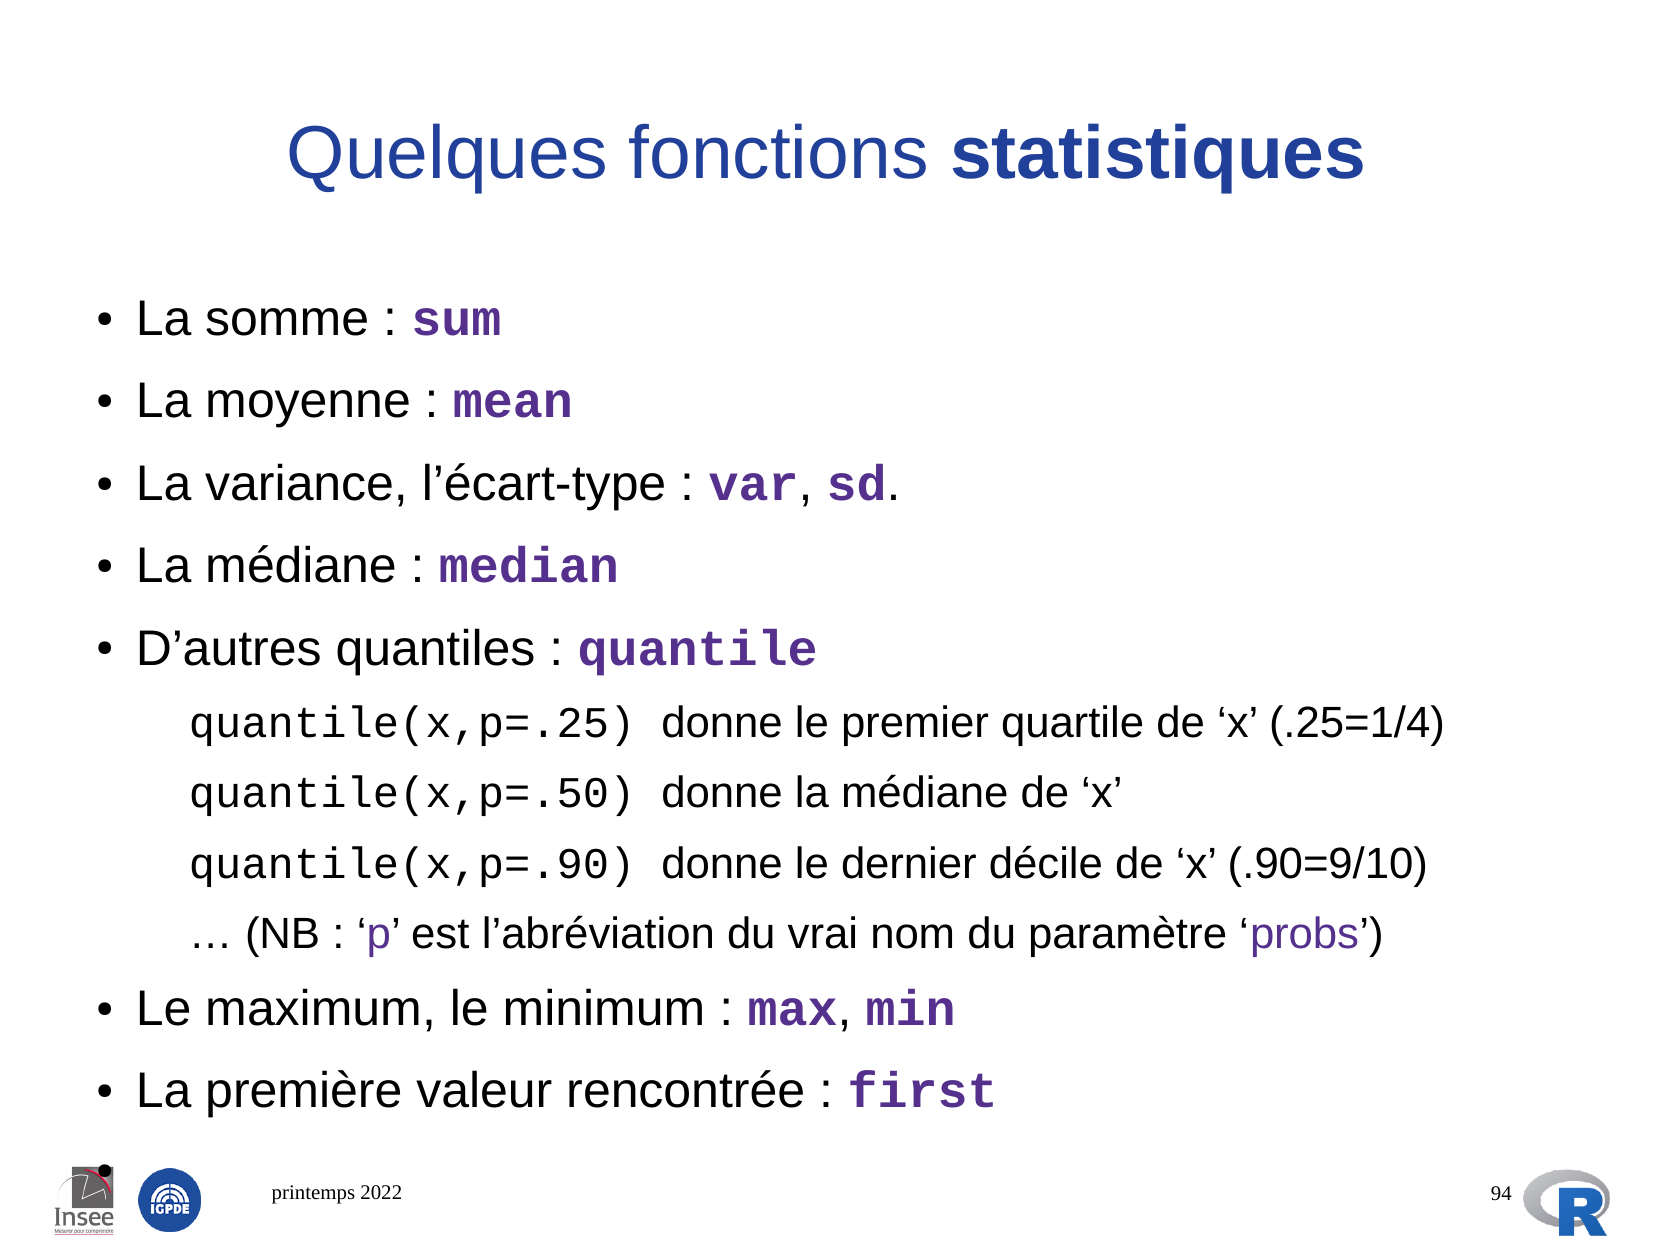

# Quelques fonctions statistiques
La somme : sum
La moyenne : mean
La variance, l’écart-type : var, sd.
La médiane : median
D’autres quantiles : quantile
quantile(x,p=.25) donne le premier quartile de ‘x’ (.25=1/4)
quantile(x,p=.50) donne la médiane de ‘x’
quantile(x,p=.90) donne le dernier décile de ‘x’ (.90=9/10)
… (NB : ‘p’ est l’abréviation du vrai nom du paramètre ‘probs’)
Le maximum, le minimum : max, min
La première valeur rencontrée : first
printemps 2022
94